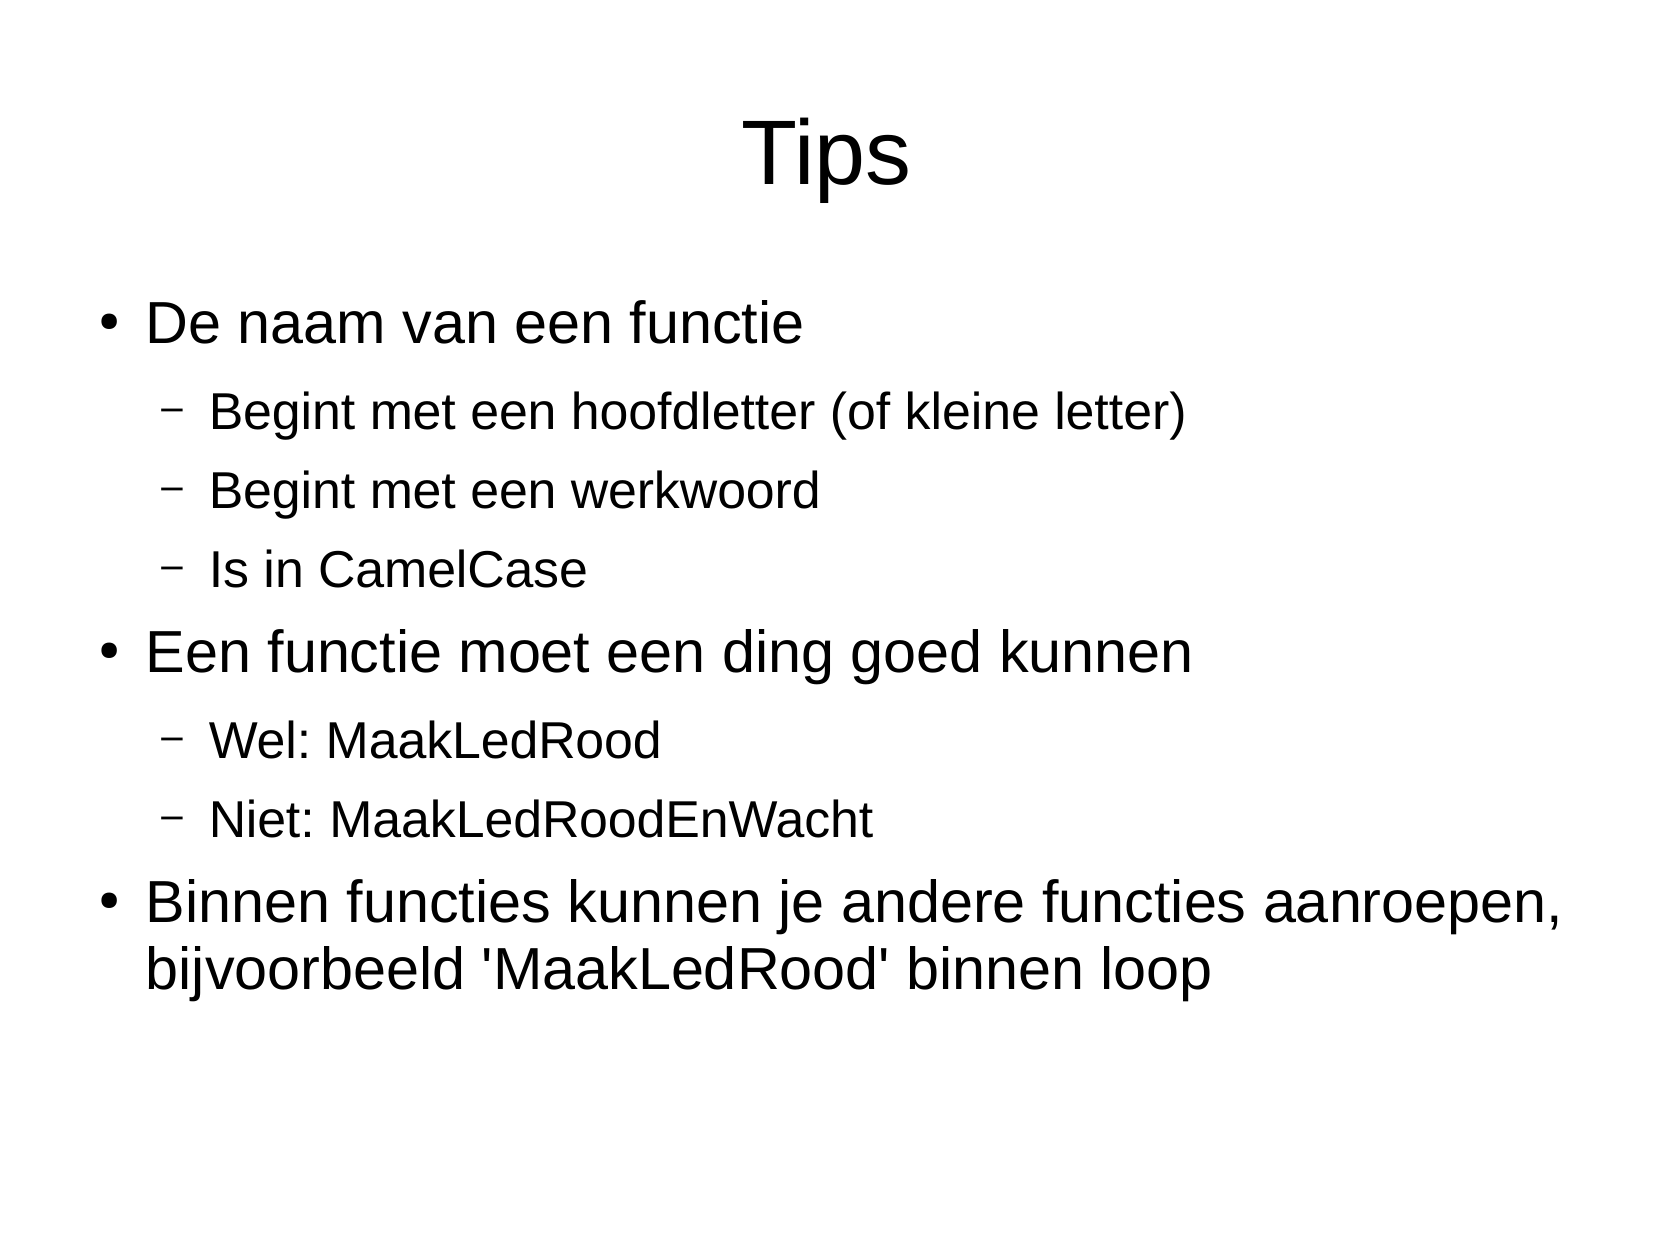

# Tips
De naam van een functie
Begint met een hoofdletter (of kleine letter)
Begint met een werkwoord
Is in CamelCase
Een functie moet een ding goed kunnen
Wel: MaakLedRood
Niet: MaakLedRoodEnWacht
Binnen functies kunnen je andere functies aanroepen, bijvoorbeeld 'MaakLedRood' binnen loop